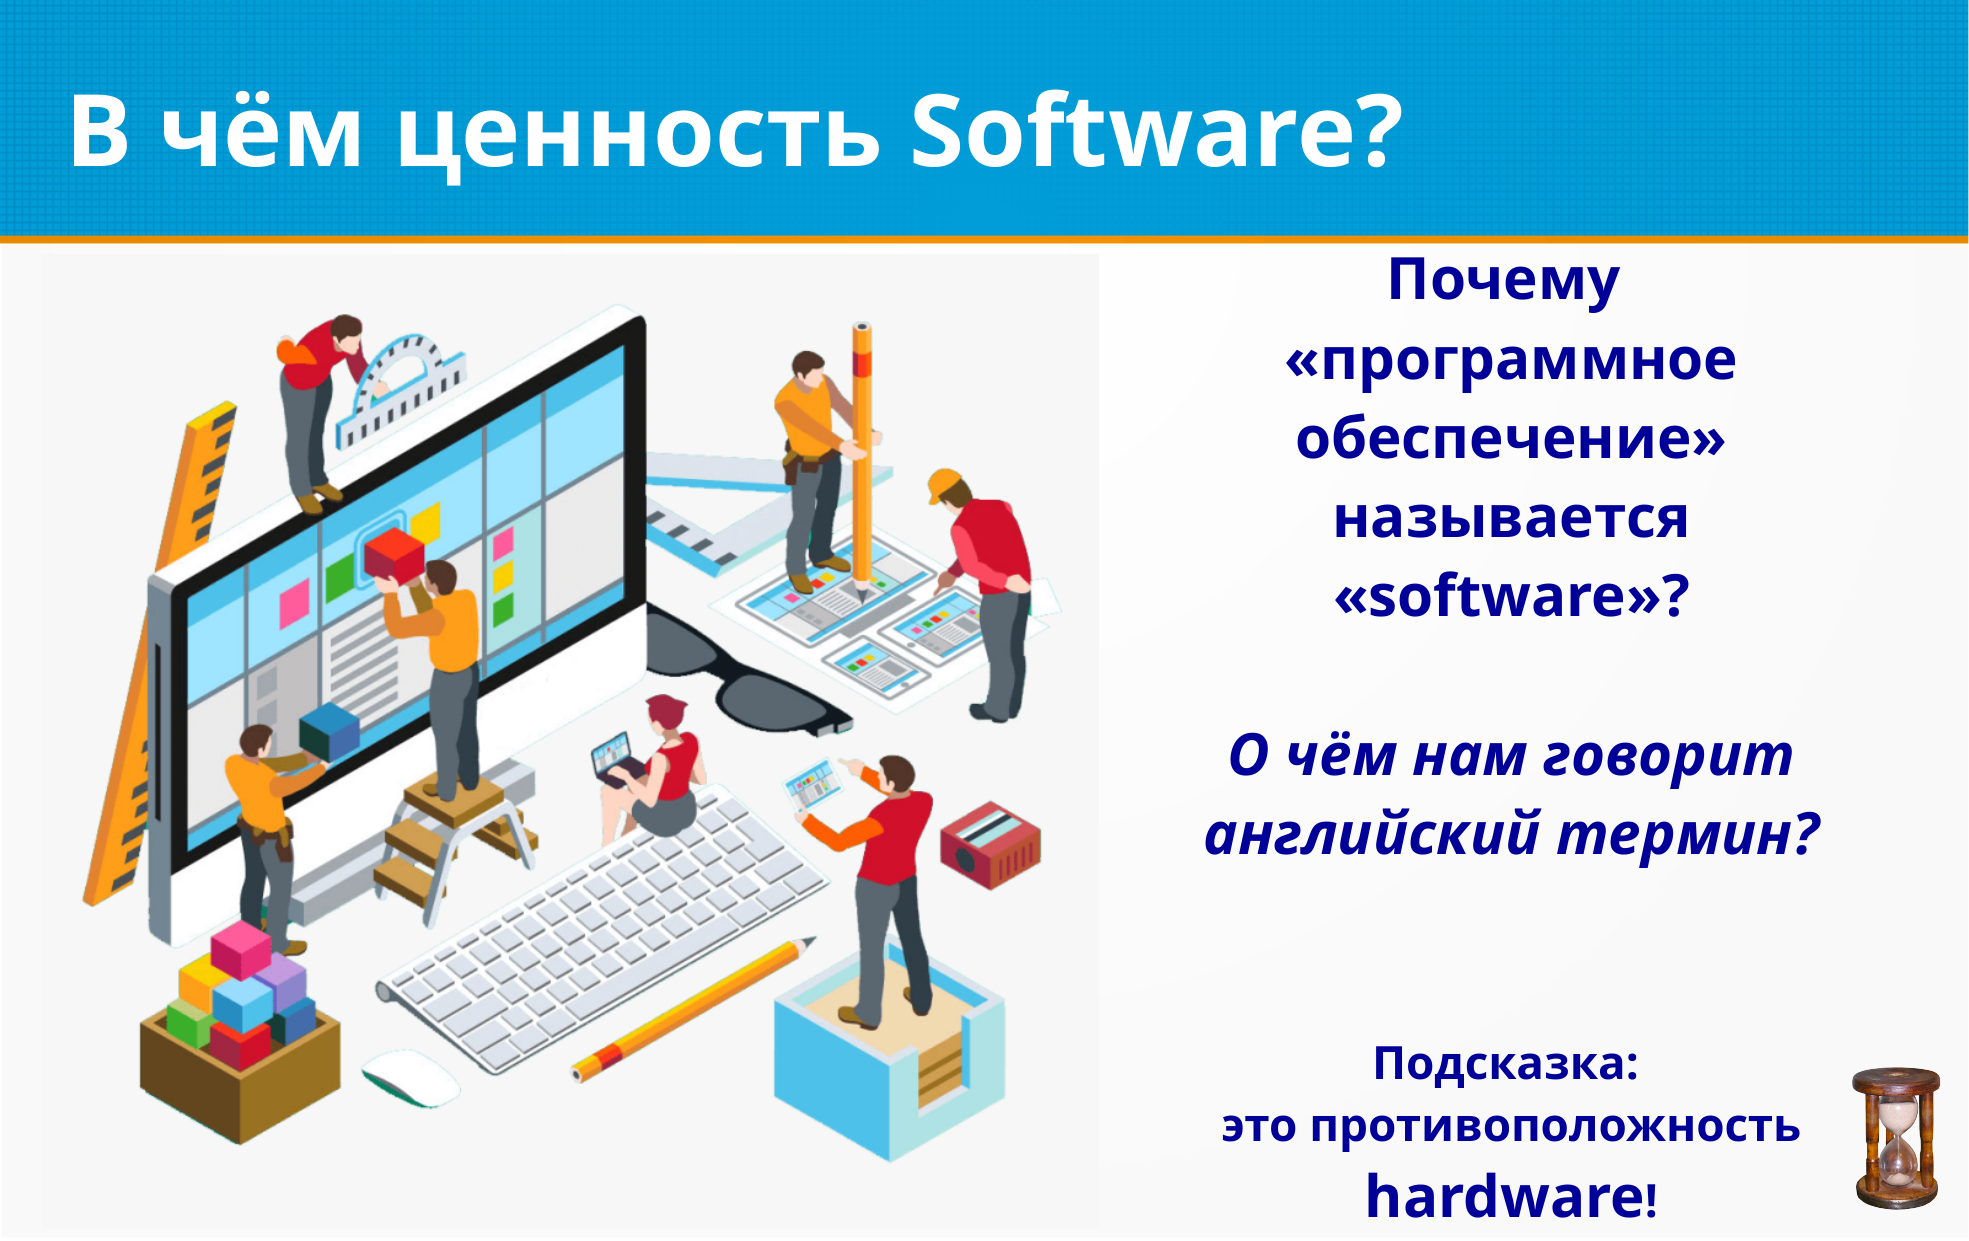

В чём ценность Software?
Почему
«программное обеспечение»
называется
«software»?
О чём нам говорит
английский термин?
Подсказка:
это противоположность
hardware!